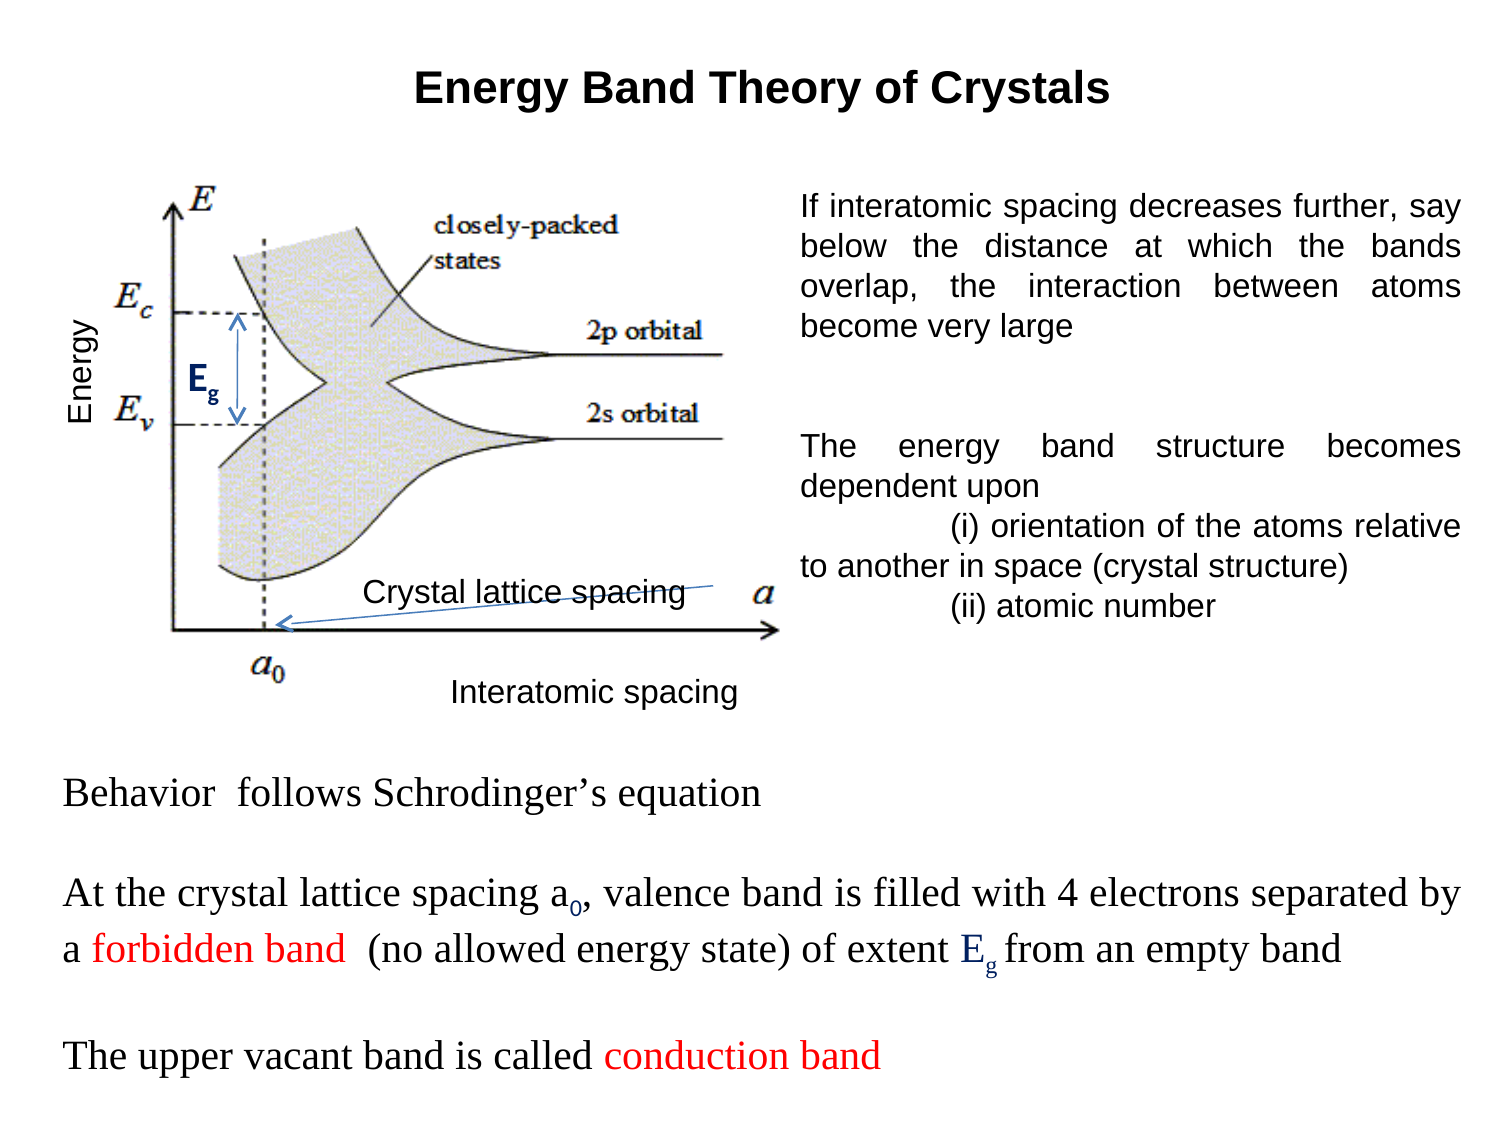

Energy Band Theory of Crystals
If interatomic spacing decreases further, say below the distance at which the bands overlap, the interaction between atoms become very large
The energy band structure becomes dependent upon
	(i) orientation of the atoms relative to another in space (crystal structure)
	(ii) atomic number
Energy
Eg
Crystal lattice spacing
Interatomic spacing
Behavior follows Schrodinger’s equation
At the crystal lattice spacing a0, valence band is filled with 4 electrons separated by a forbidden band (no allowed energy state) of extent Eg from an empty band
The upper vacant band is called conduction band